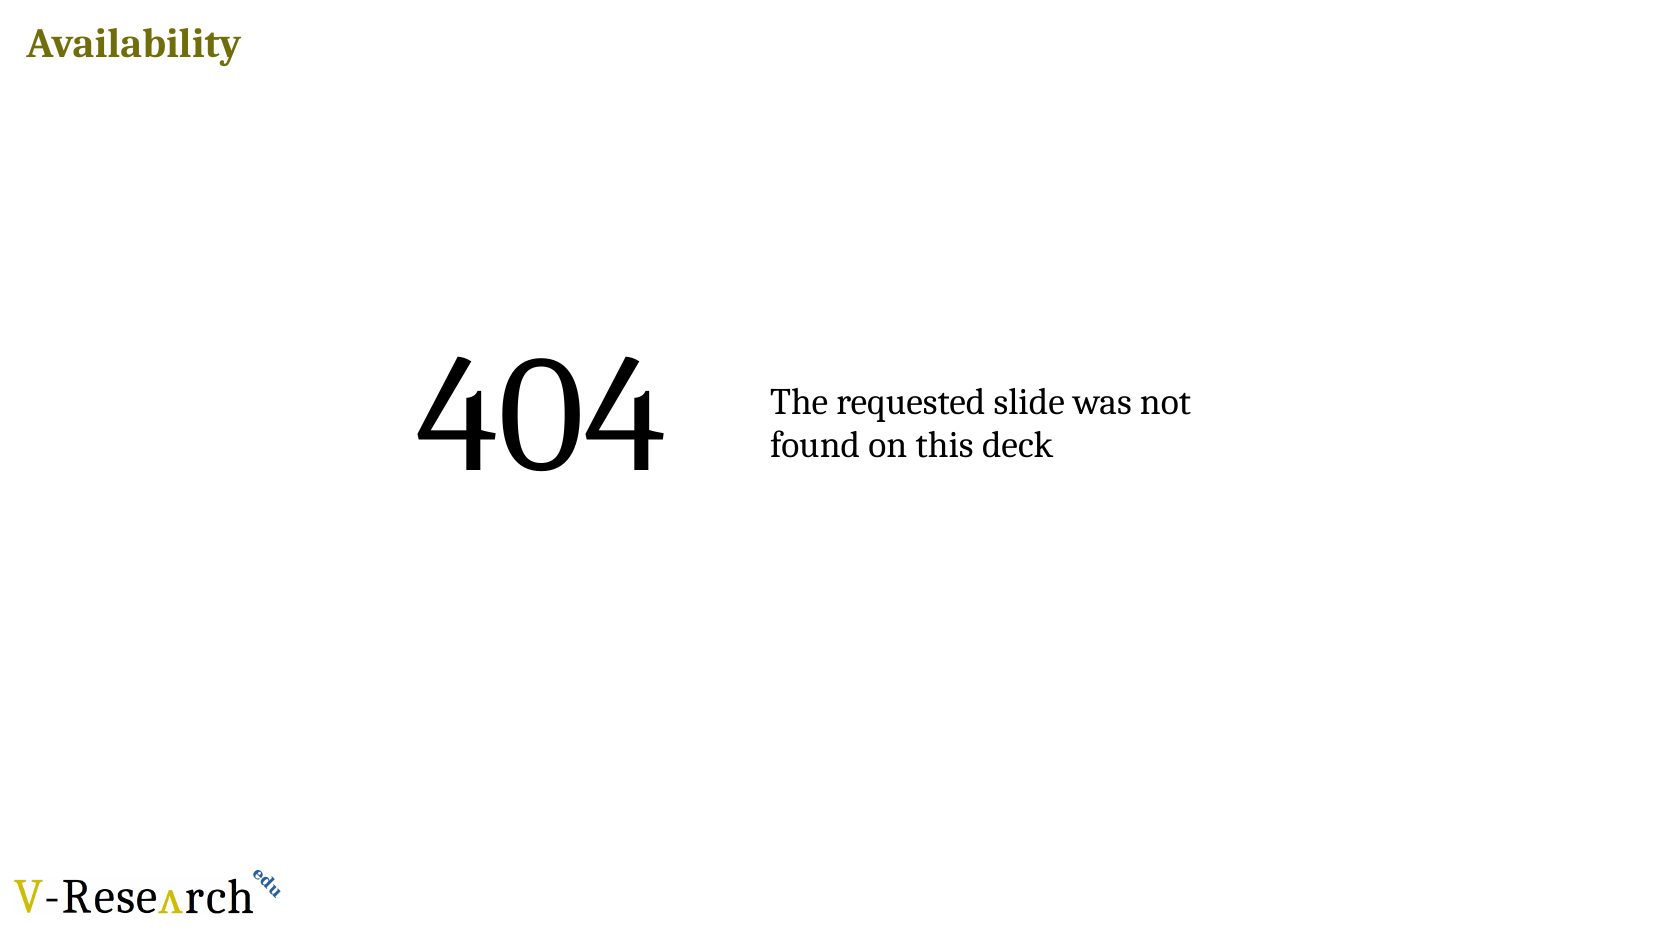

Availability
404
The requested slide was not
found on this deck
edu